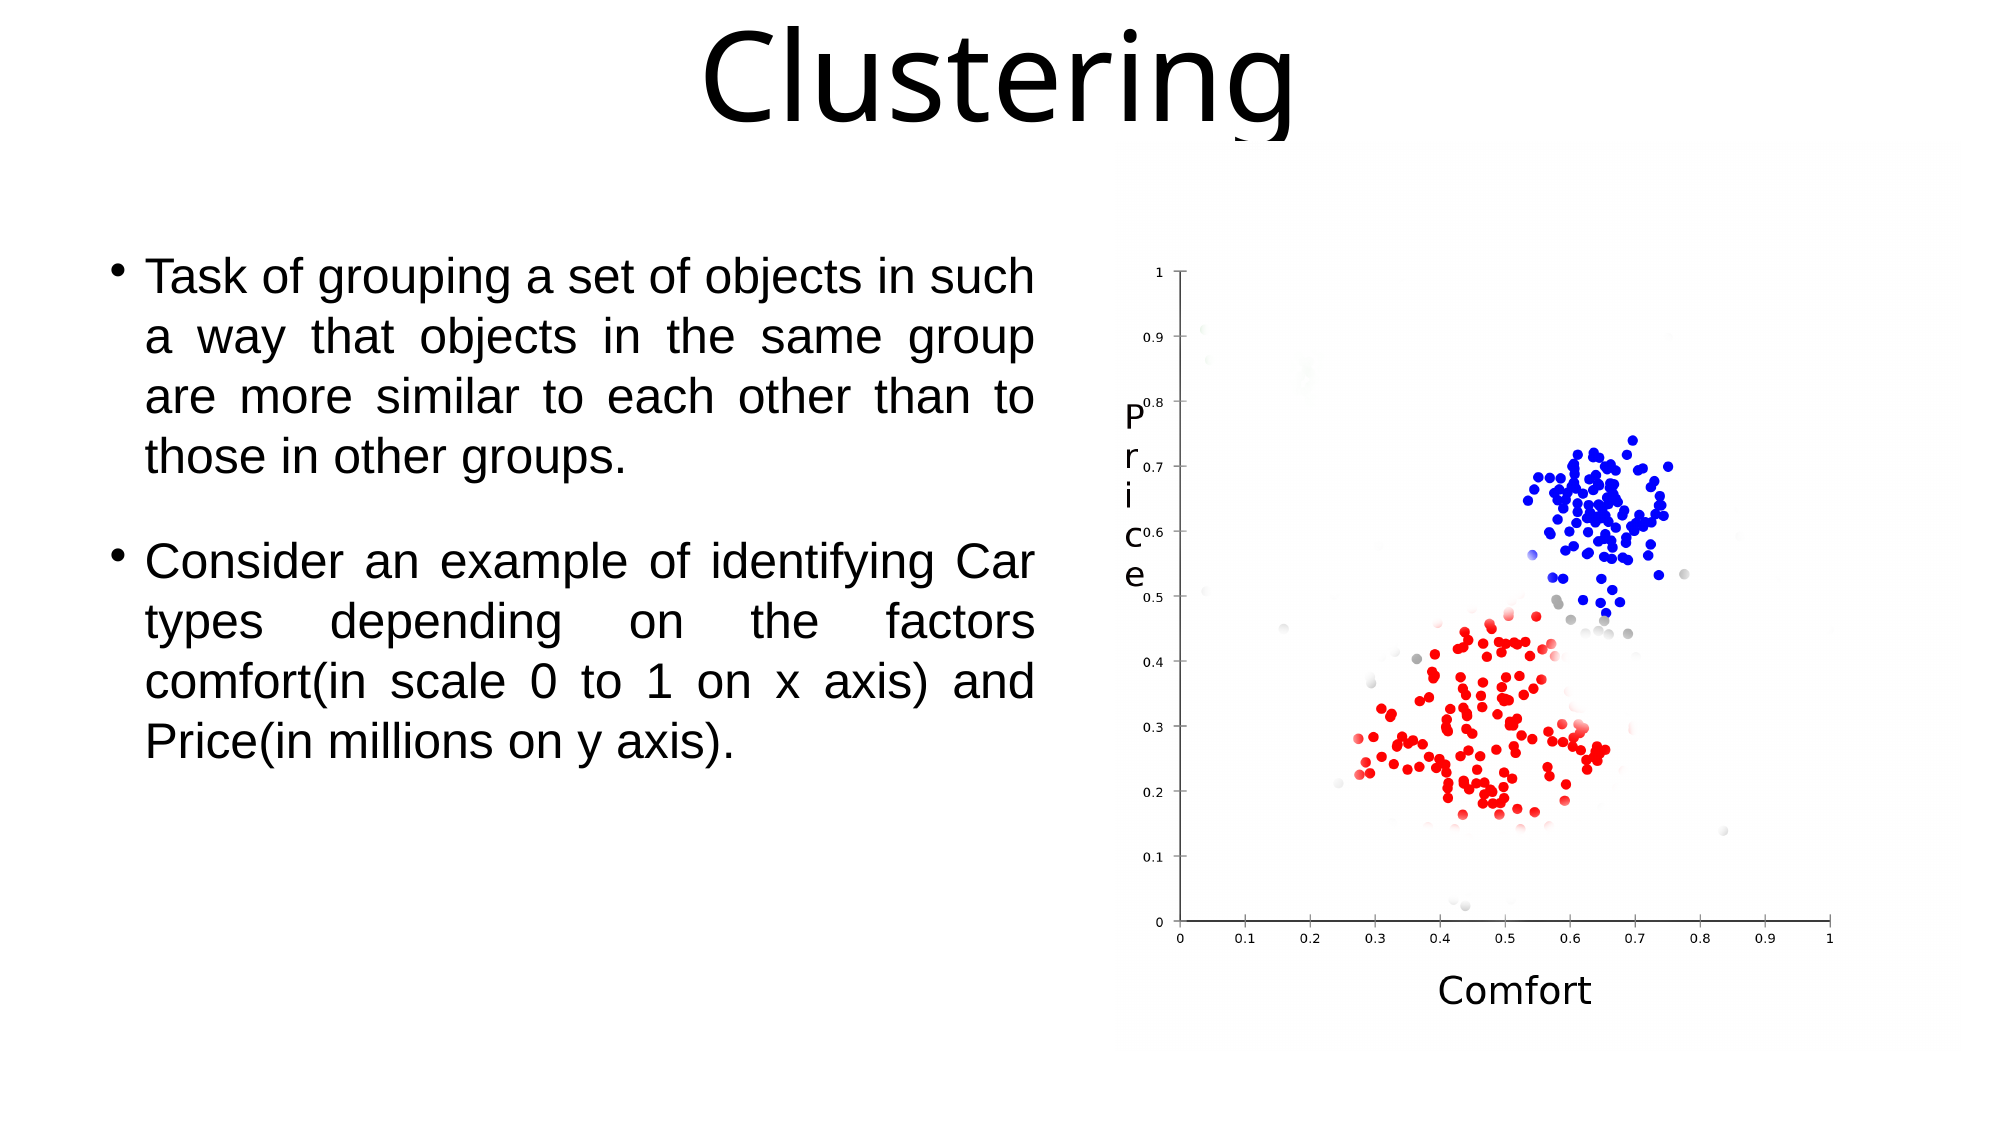

Clustering
Task of grouping a set of objects in such a way that objects in the same group are more similar to each other than to those in other groups.
Consider an example of identifying Car types depending on the factors comfort(in scale 0 to 1 on x axis) and Price(in millions on y axis).